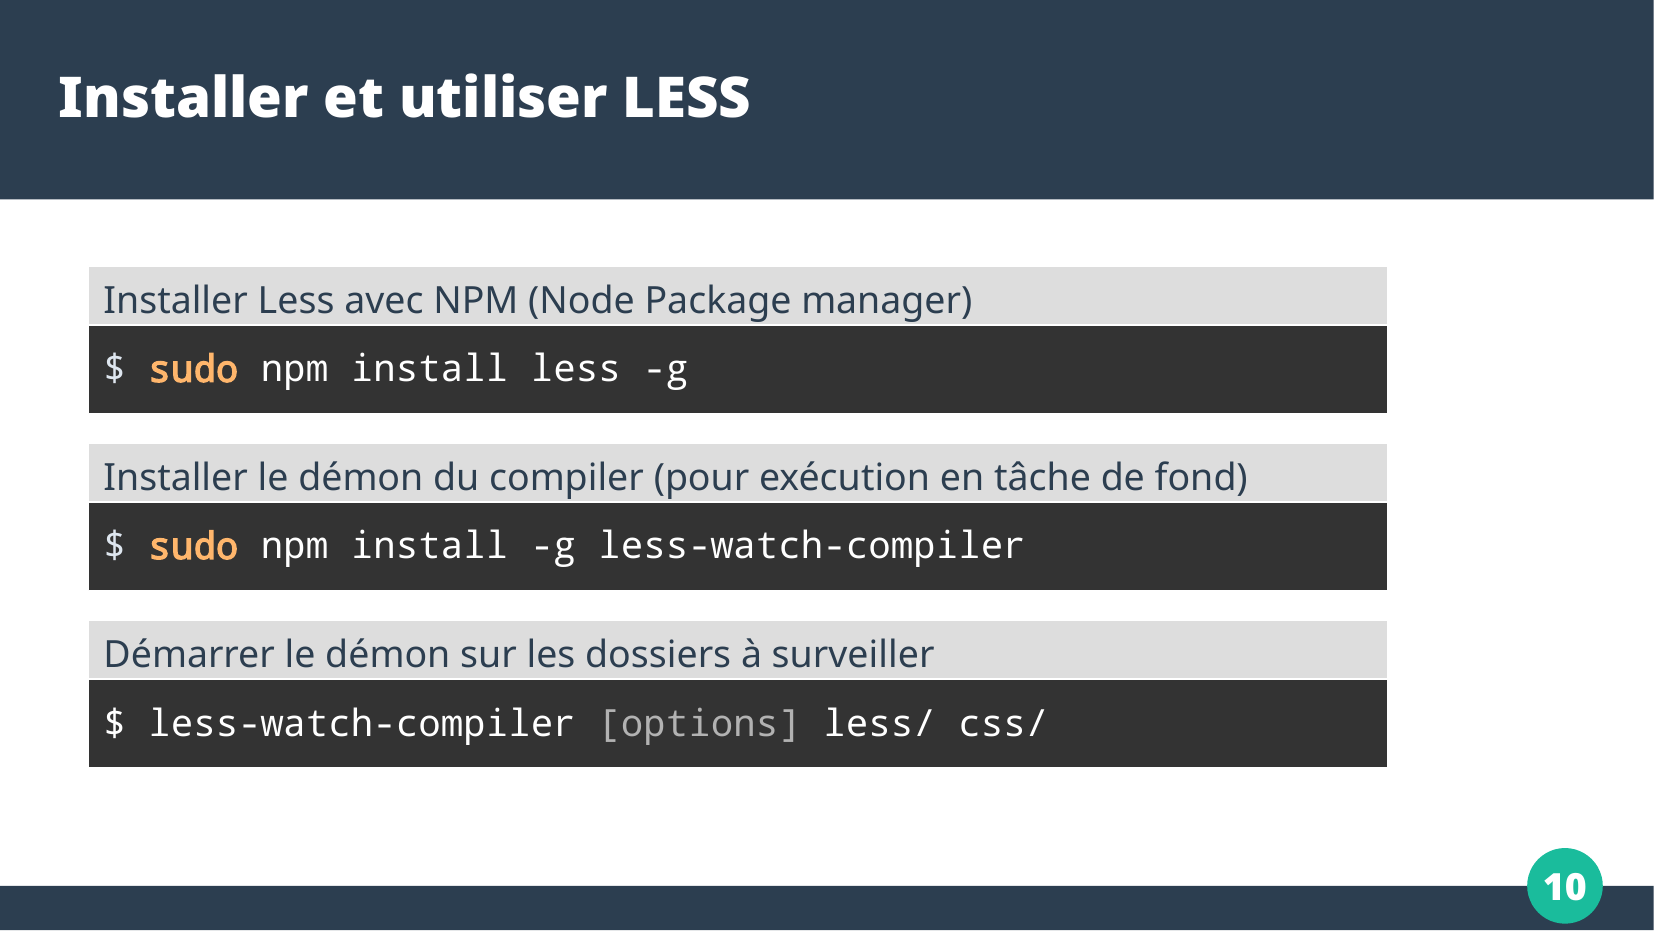

# Installer et utiliser LESS
Installer Less avec NPM (Node Package manager)
$ sudo npm install less -g
Installer le démon du compiler (pour exécution en tâche de fond)
$ sudo npm install -g less-watch-compiler
Démarrer le démon sur les dossiers à surveiller
$ less-watch-compiler [options] less/ css/